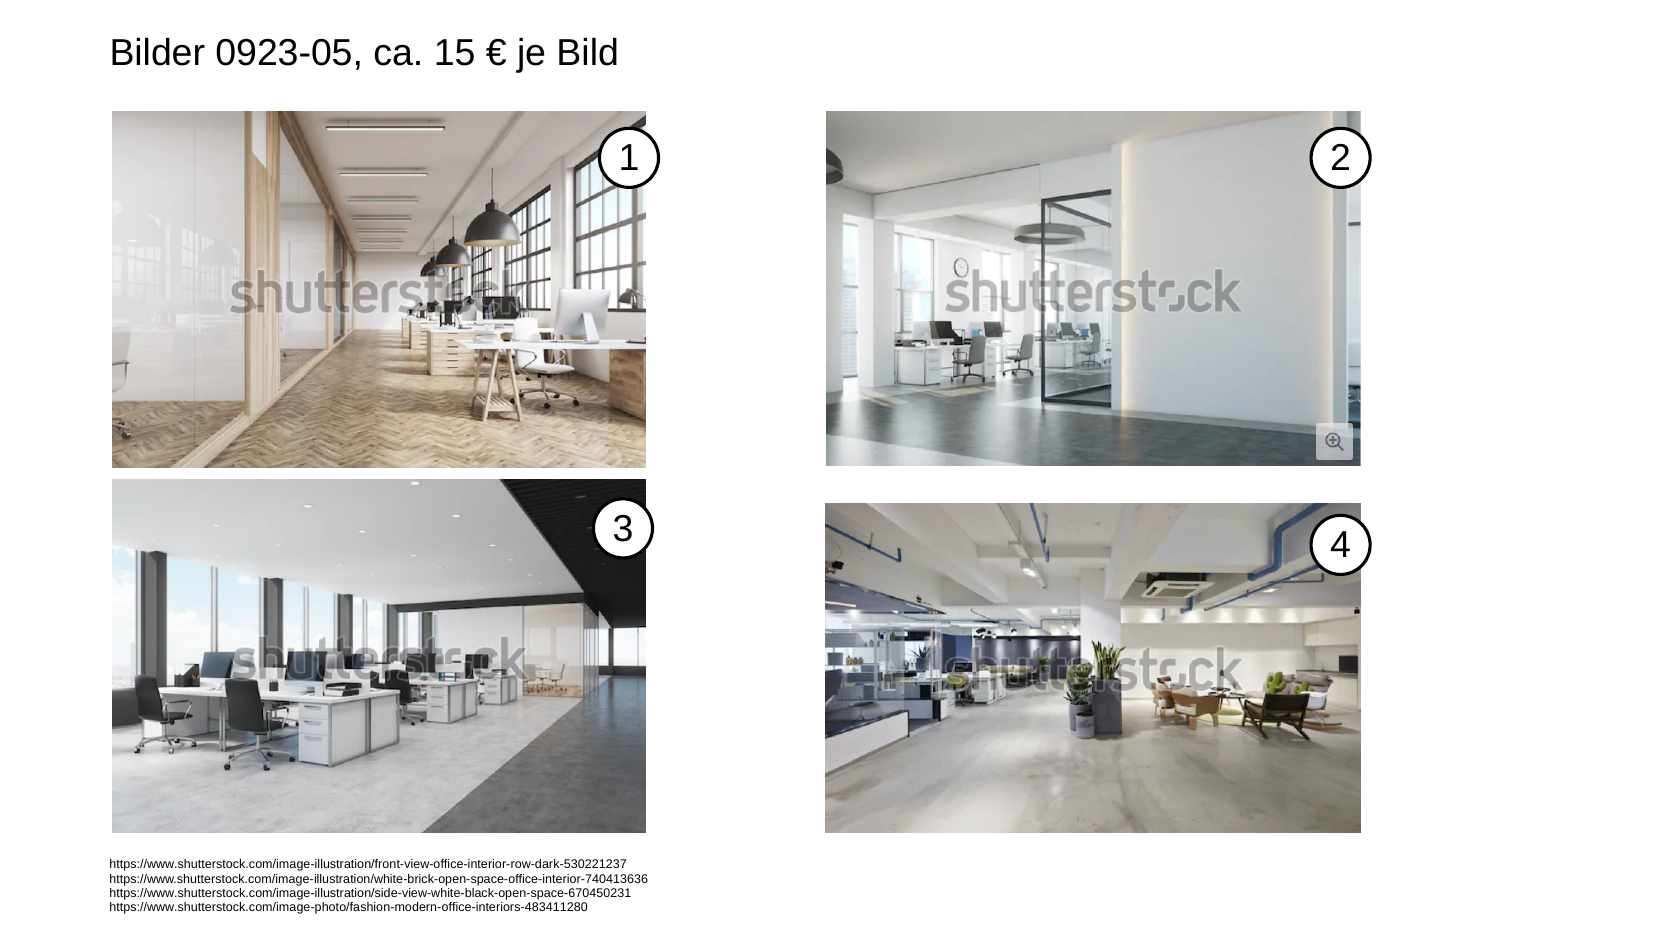

Bilder 0923-05, ca. 15 € je Bild
1
2
3
4
https://www.shutterstock.com/image-illustration/front-view-office-interior-row-dark-530221237
https://www.shutterstock.com/image-illustration/white-brick-open-space-office-interior-740413636
https://www.shutterstock.com/image-illustration/side-view-white-black-open-space-670450231
https://www.shutterstock.com/image-photo/fashion-modern-office-interiors-483411280